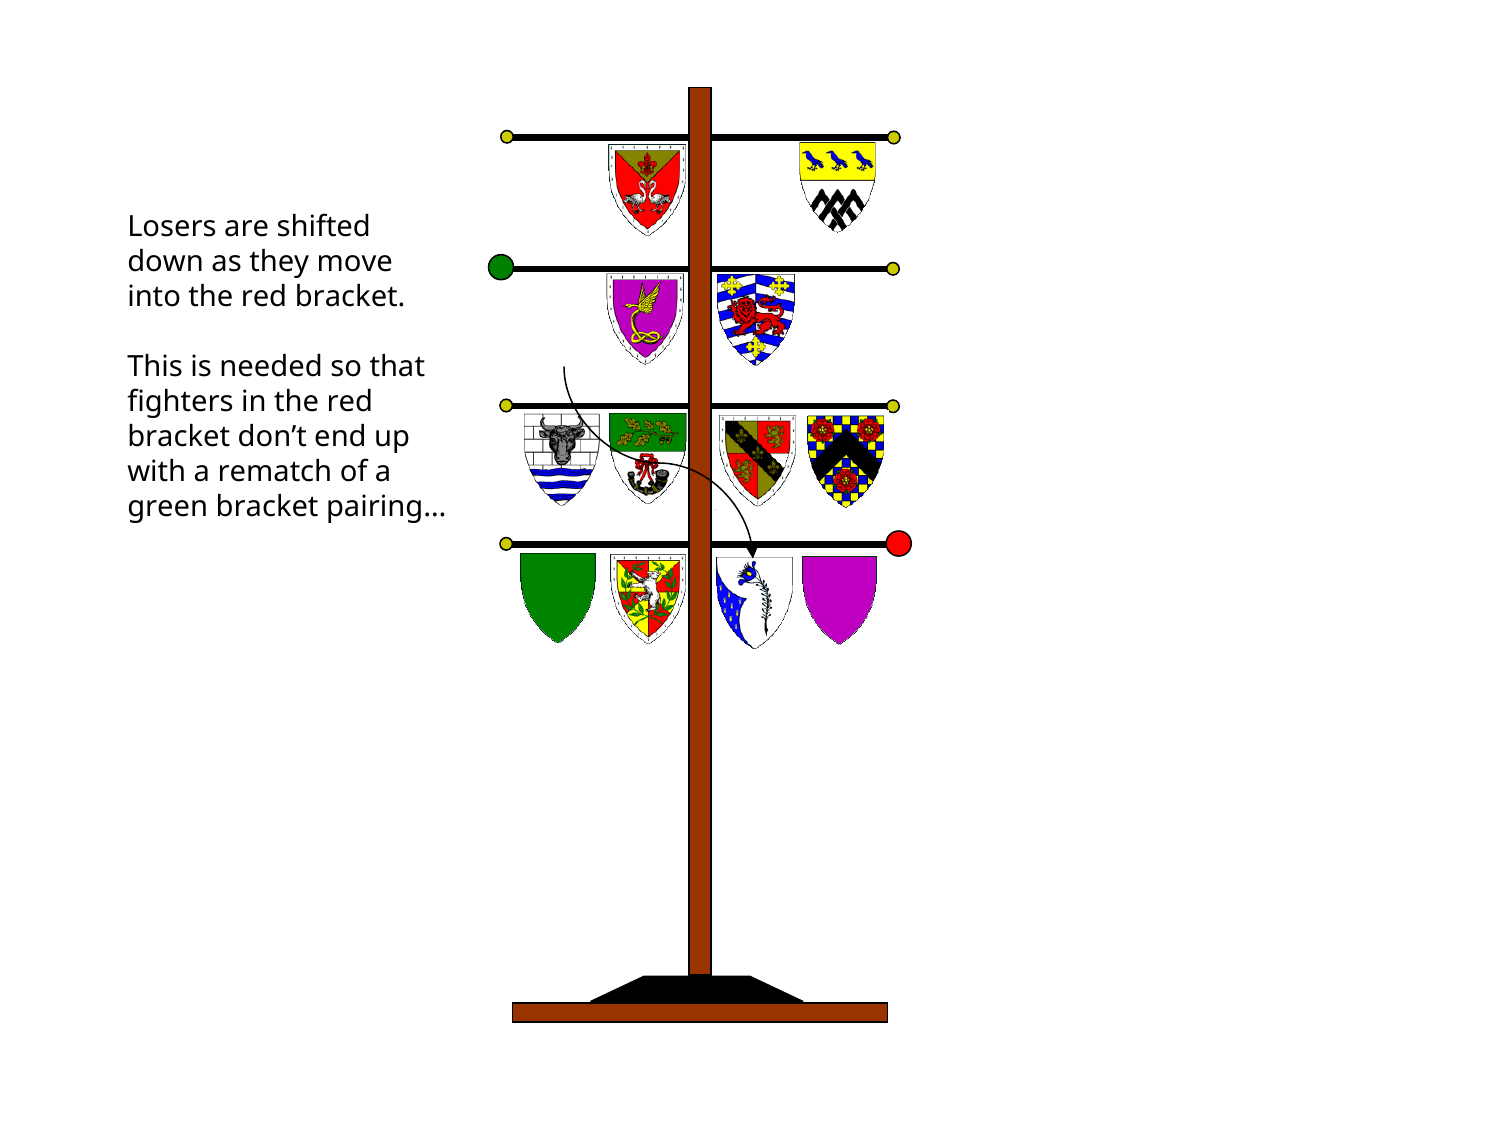

Losers are shifted
down as they move
into the red bracket.
This is needed so that
fighters in the red
bracket don’t end up
with a rematch of a
green bracket pairing…